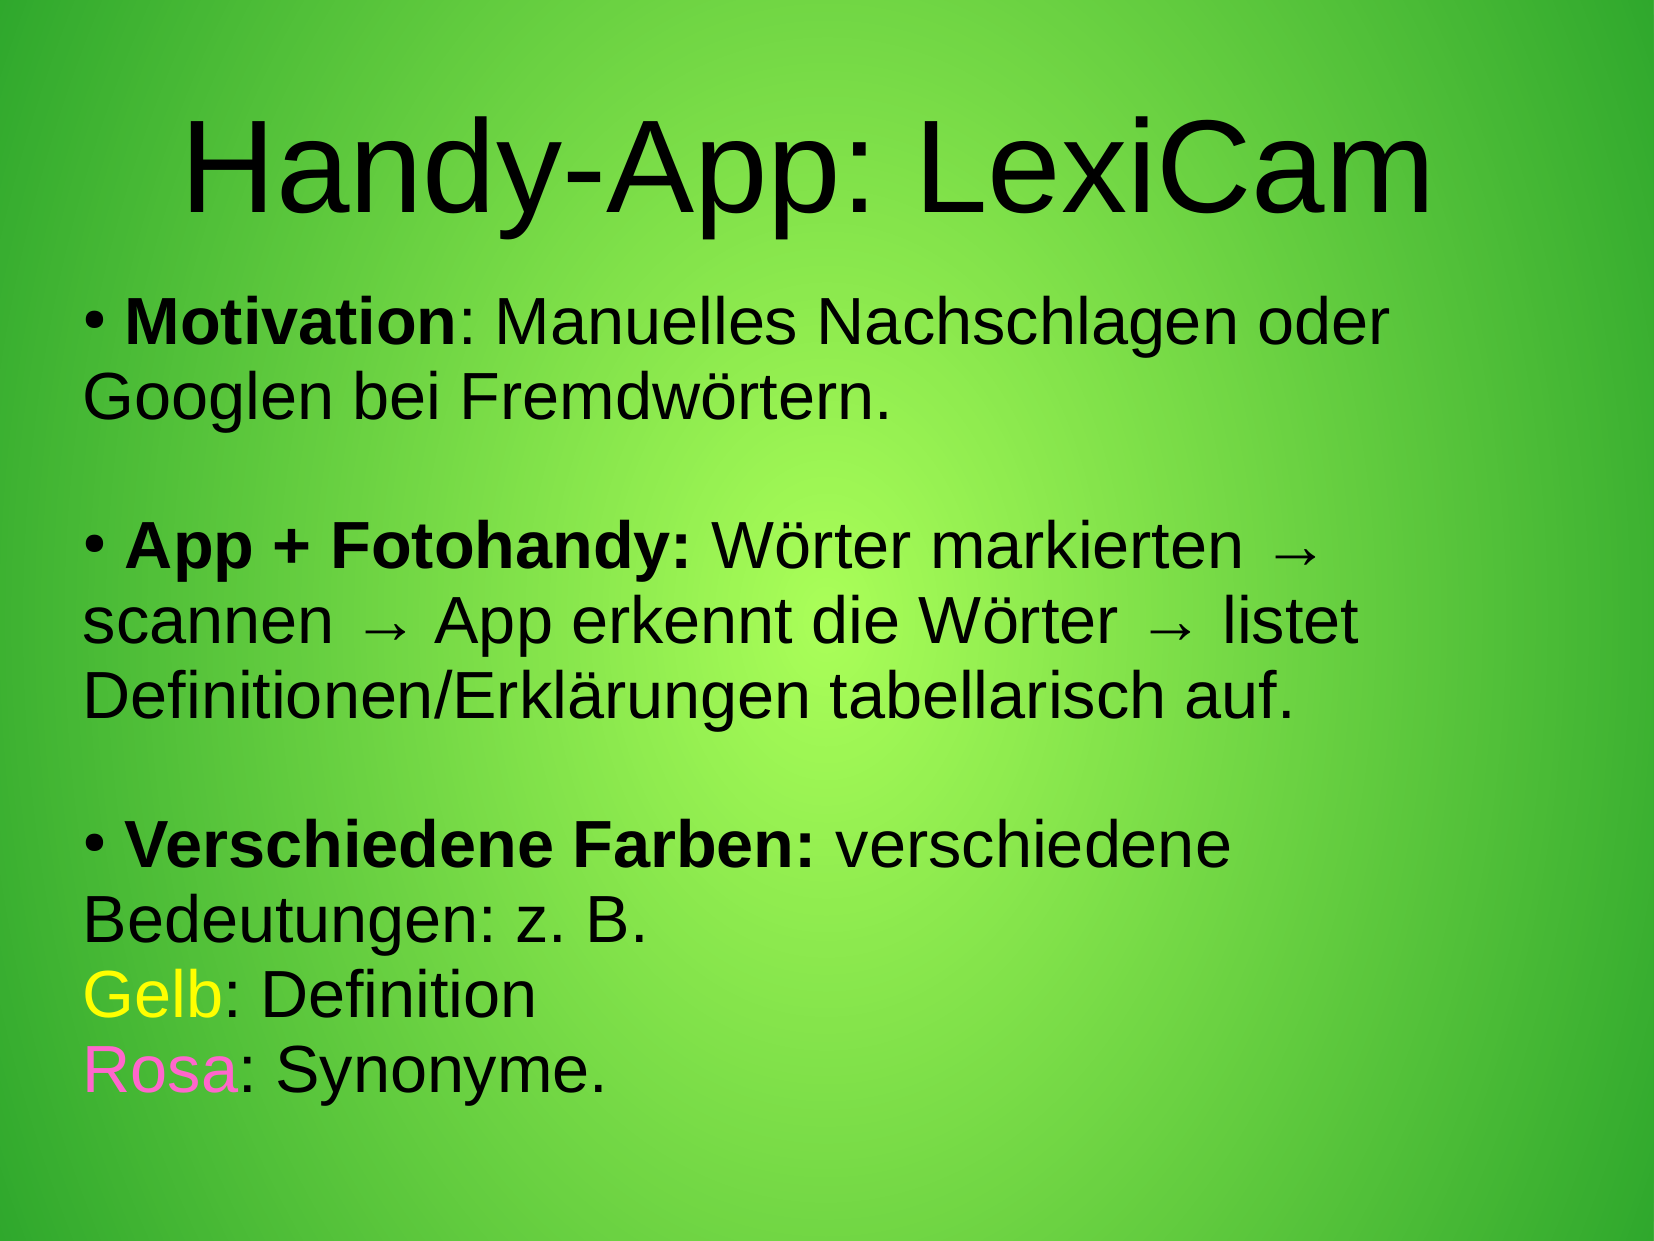

# Handy-App: LexiCam
 Motivation: Manuelles Nachschlagen oder Googlen bei Fremdwörtern.
 App + Fotohandy: Wörter markierten → scannen → App erkennt die Wörter → listet Definitionen/Erklärungen tabellarisch auf.
 Verschiedene Farben: verschiedene Bedeutungen: z. B.
Gelb: Definition
Rosa: Synonyme.